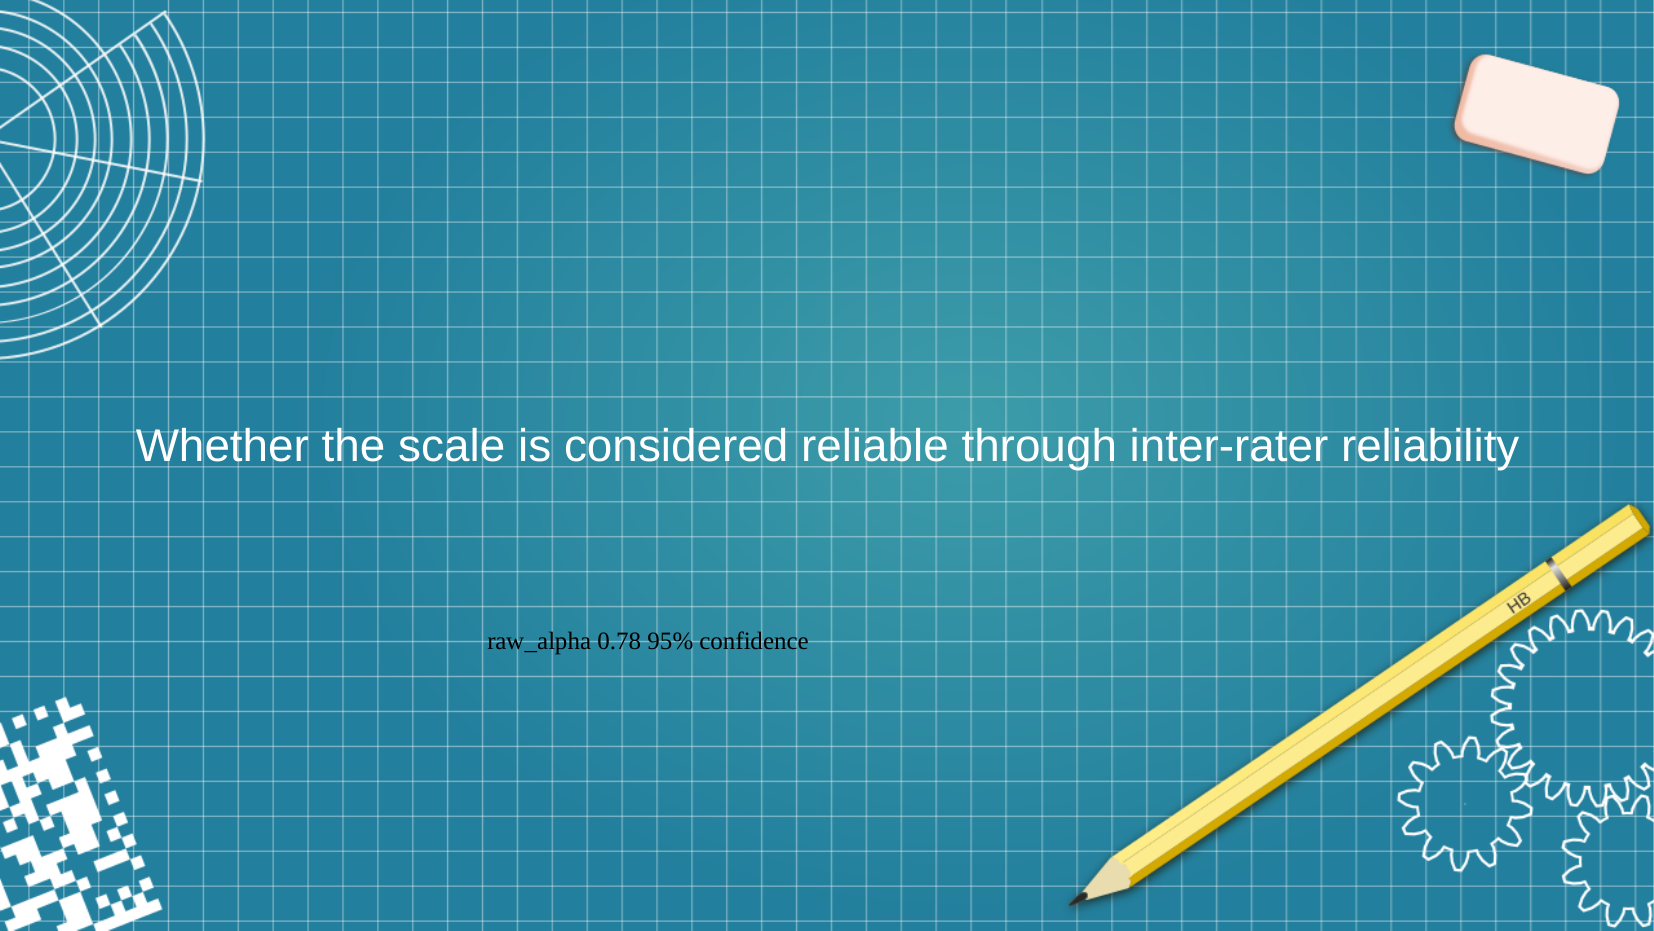

Whether the scale is considered reliable through inter-rater reliability